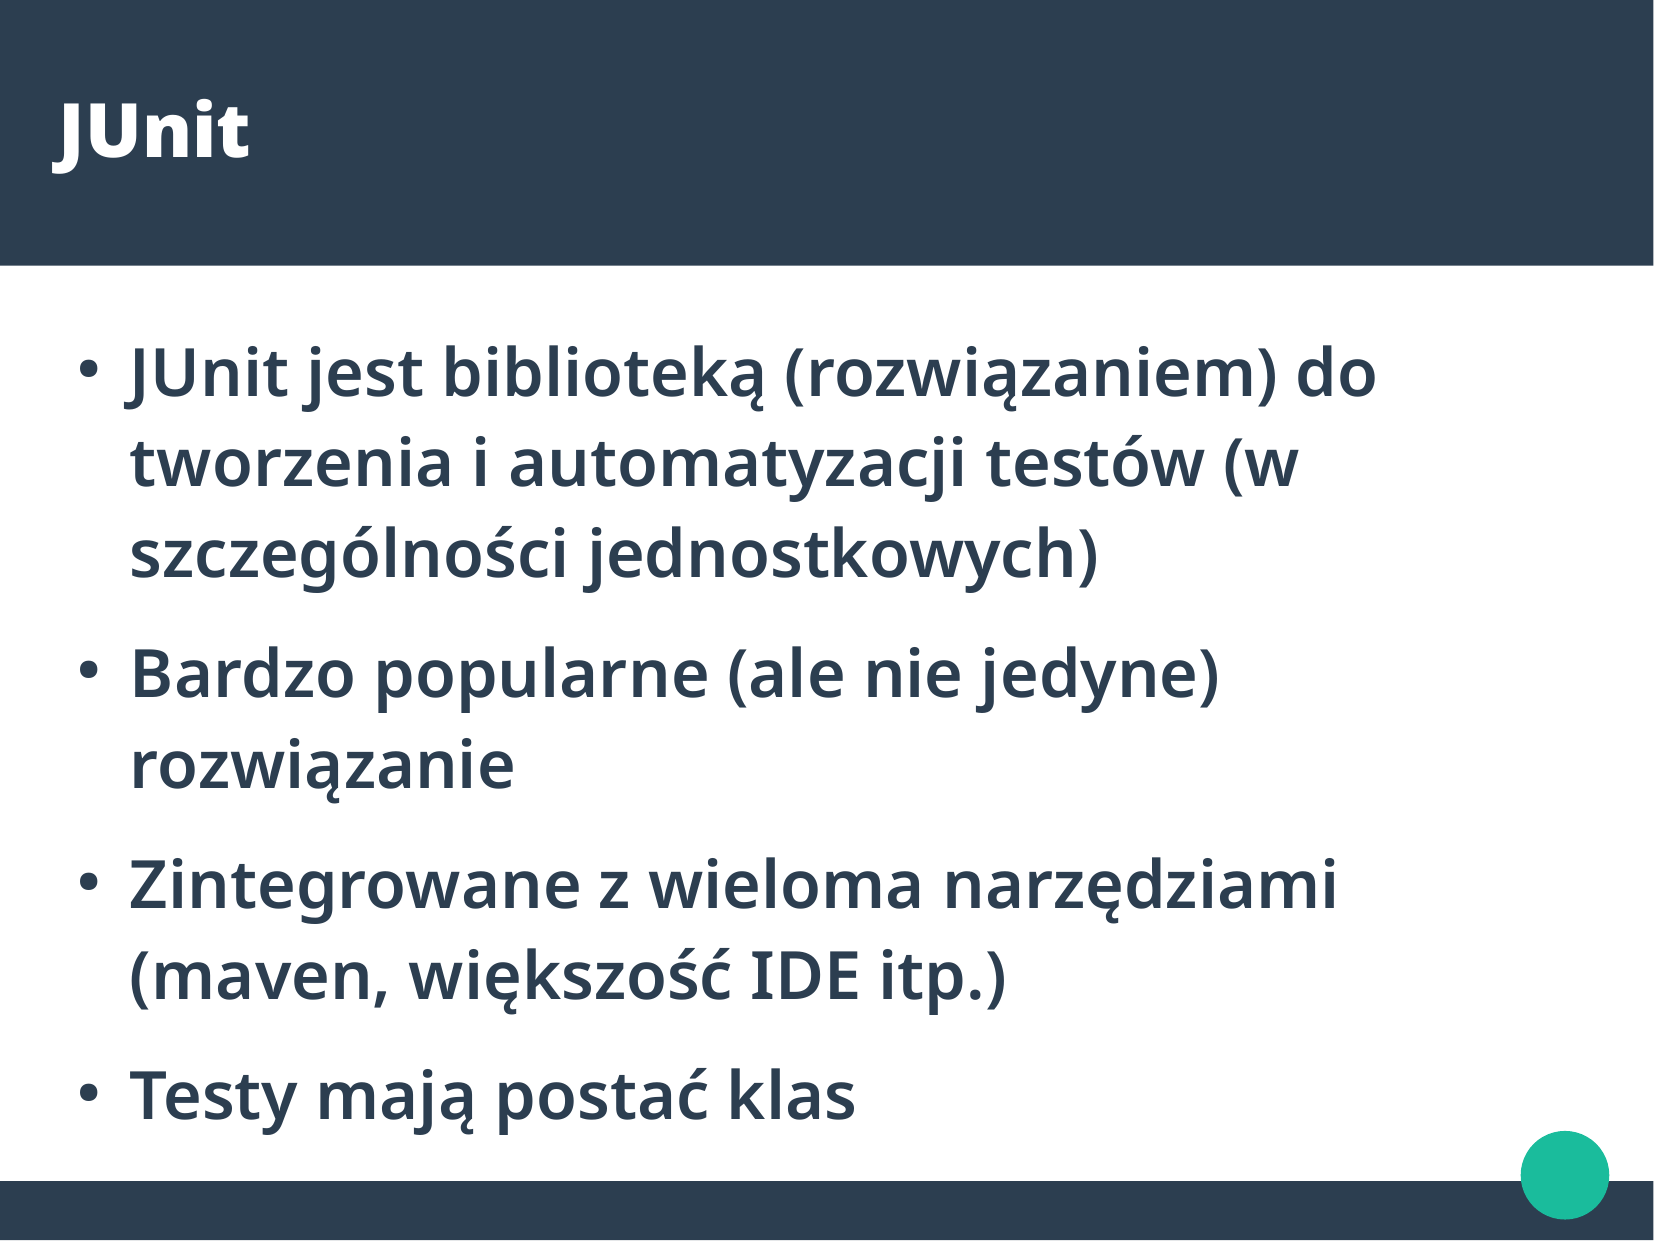

# JUnit
JUnit jest biblioteką (rozwiązaniem) do tworzenia i automatyzacji testów (w szczególności jednostkowych)
Bardzo popularne (ale nie jedyne) rozwiązanie
Zintegrowane z wieloma narzędziami (maven, większość IDE itp.)
Testy mają postać klas